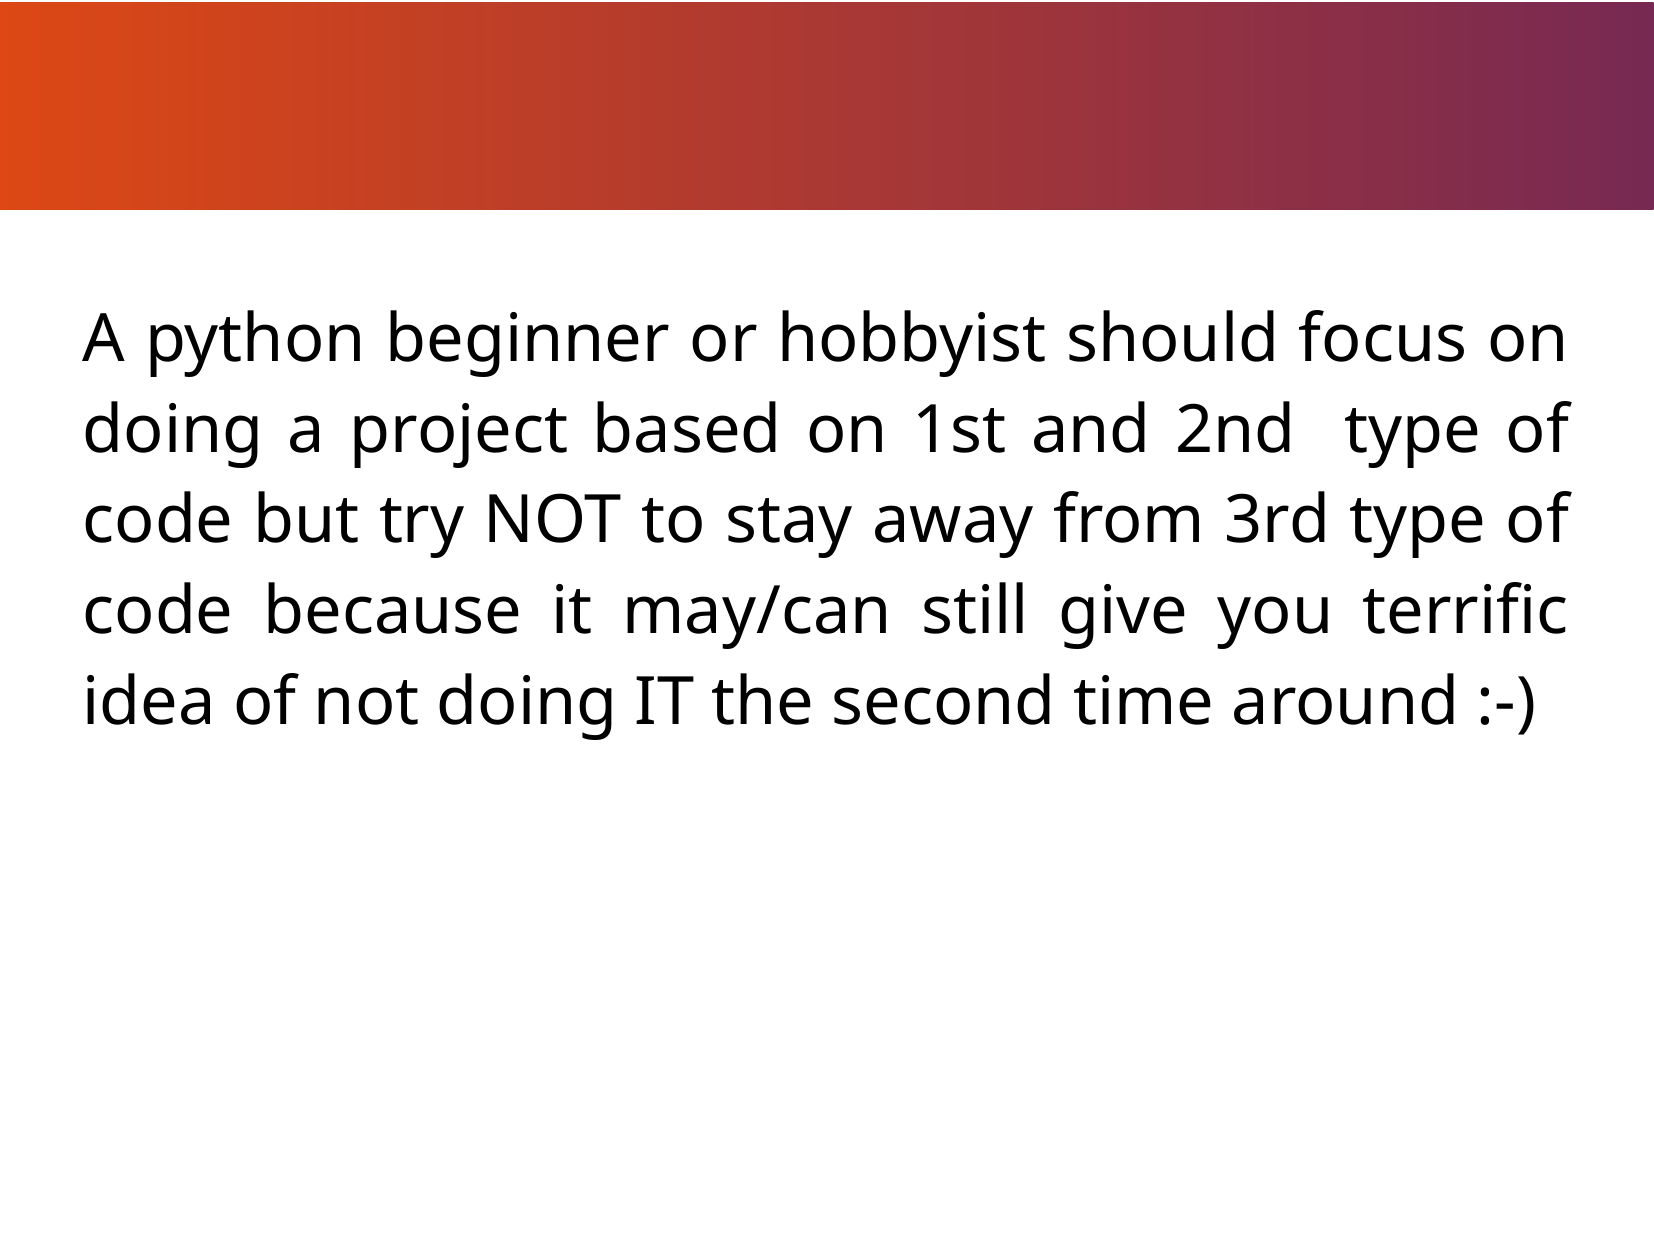

#
A python beginner or hobbyist should focus on doing a project based on 1st and 2nd type of code but try NOT to stay away from 3rd type of code because it may/can still give you terrific idea of not doing IT the second time around :-)